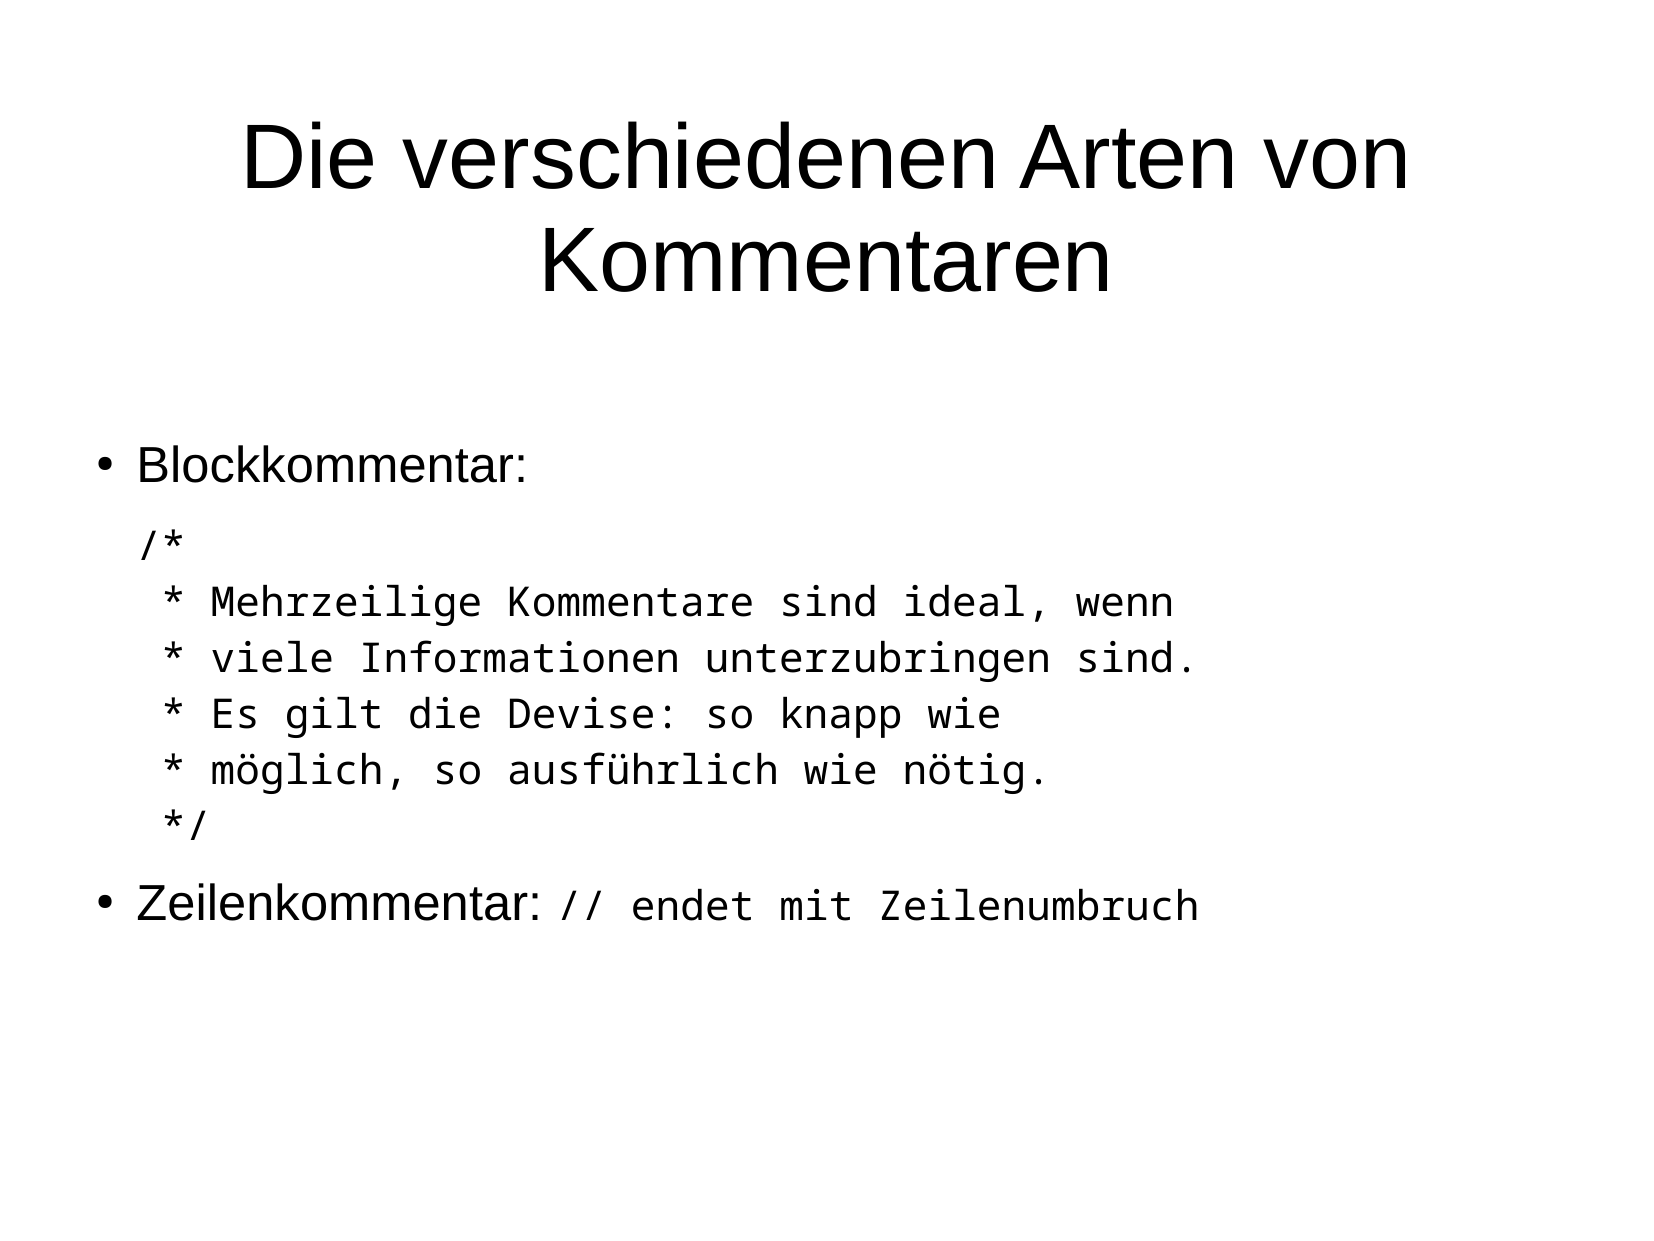

# Die verschiedenen Arten von Kommentaren
Blockkommentar:
/*
 * Mehrzeilige Kommentare sind ideal, wenn
 * viele Informationen unterzubringen sind.
 * Es gilt die Devise: so knapp wie
 * möglich, so ausführlich wie nötig.
 */
Zeilenkommentar: // endet mit Zeilenumbruch